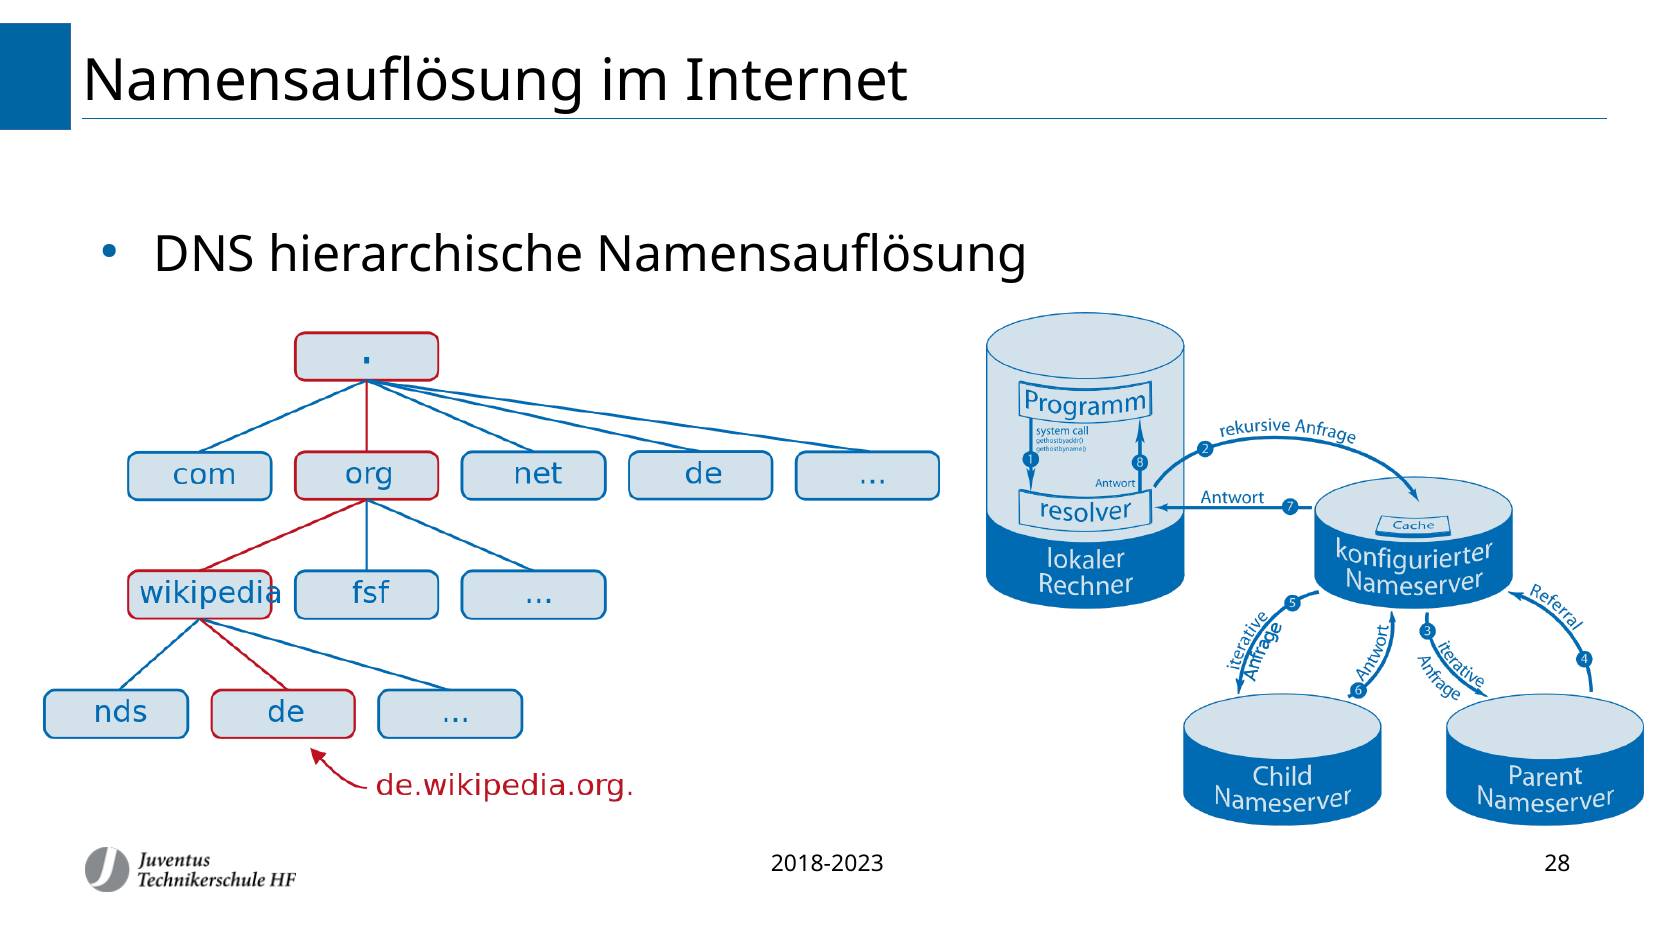

# Namensauflösung im Internet
DNS hierarchische Namensauflösung
2018-2023
28